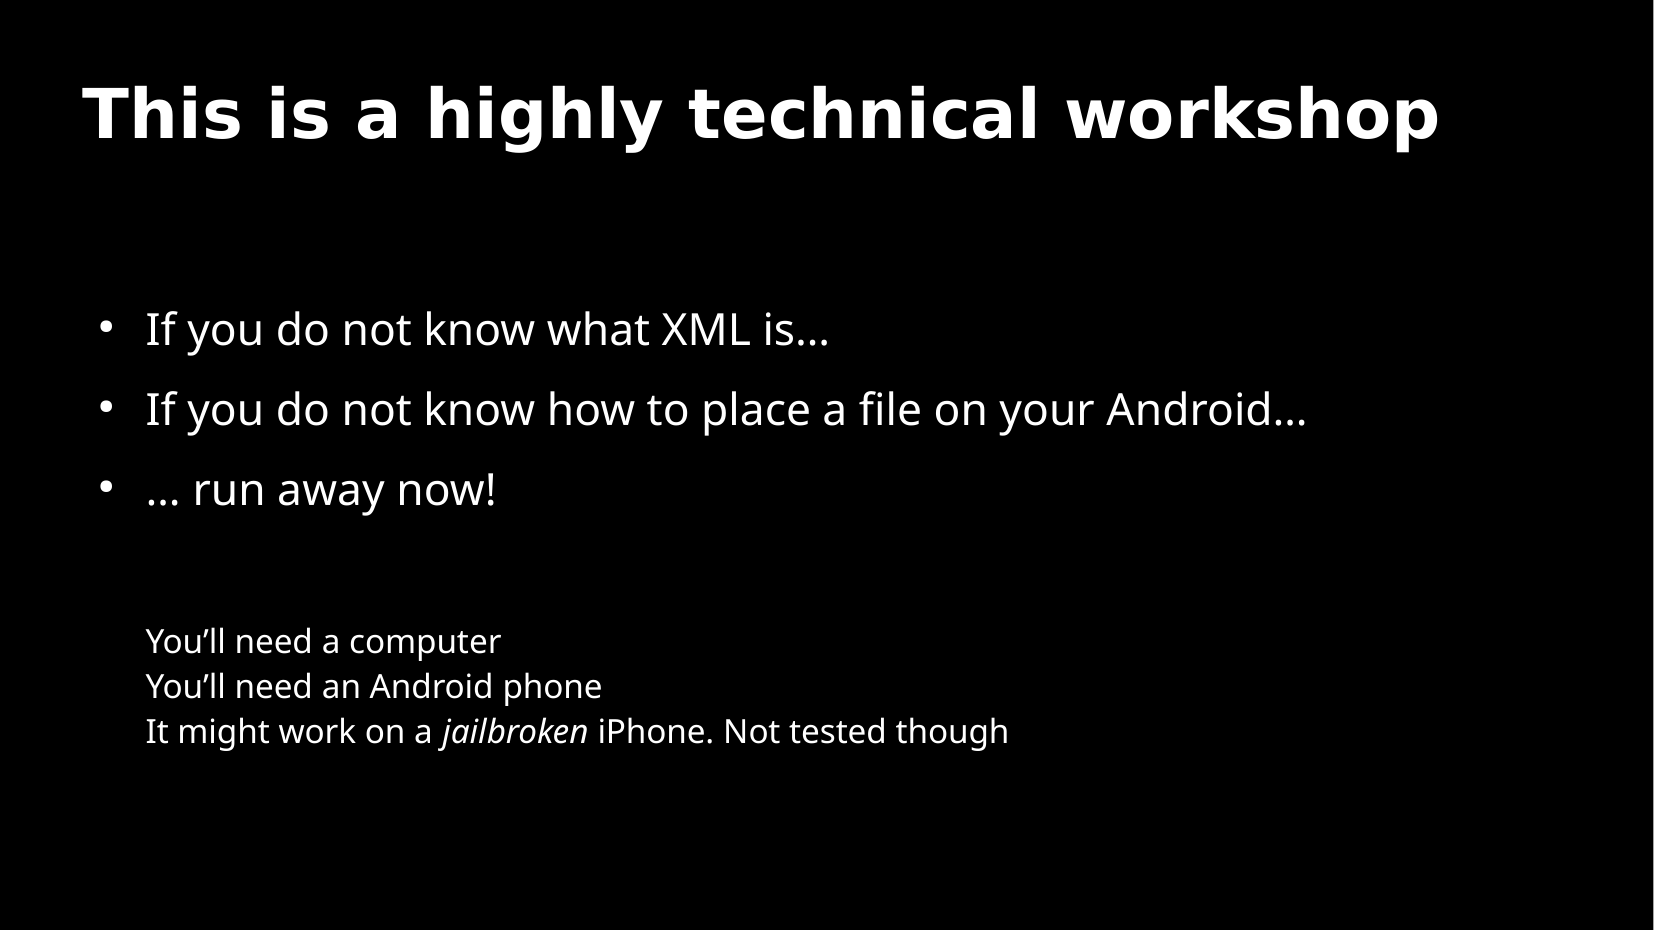

# This is a highly technical workshop
If you do not know what XML is…
If you do not know how to place a file on your Android…
… run away now!
You’ll need a computer
You’ll need an Android phone
It might work on a jailbroken iPhone. Not tested though